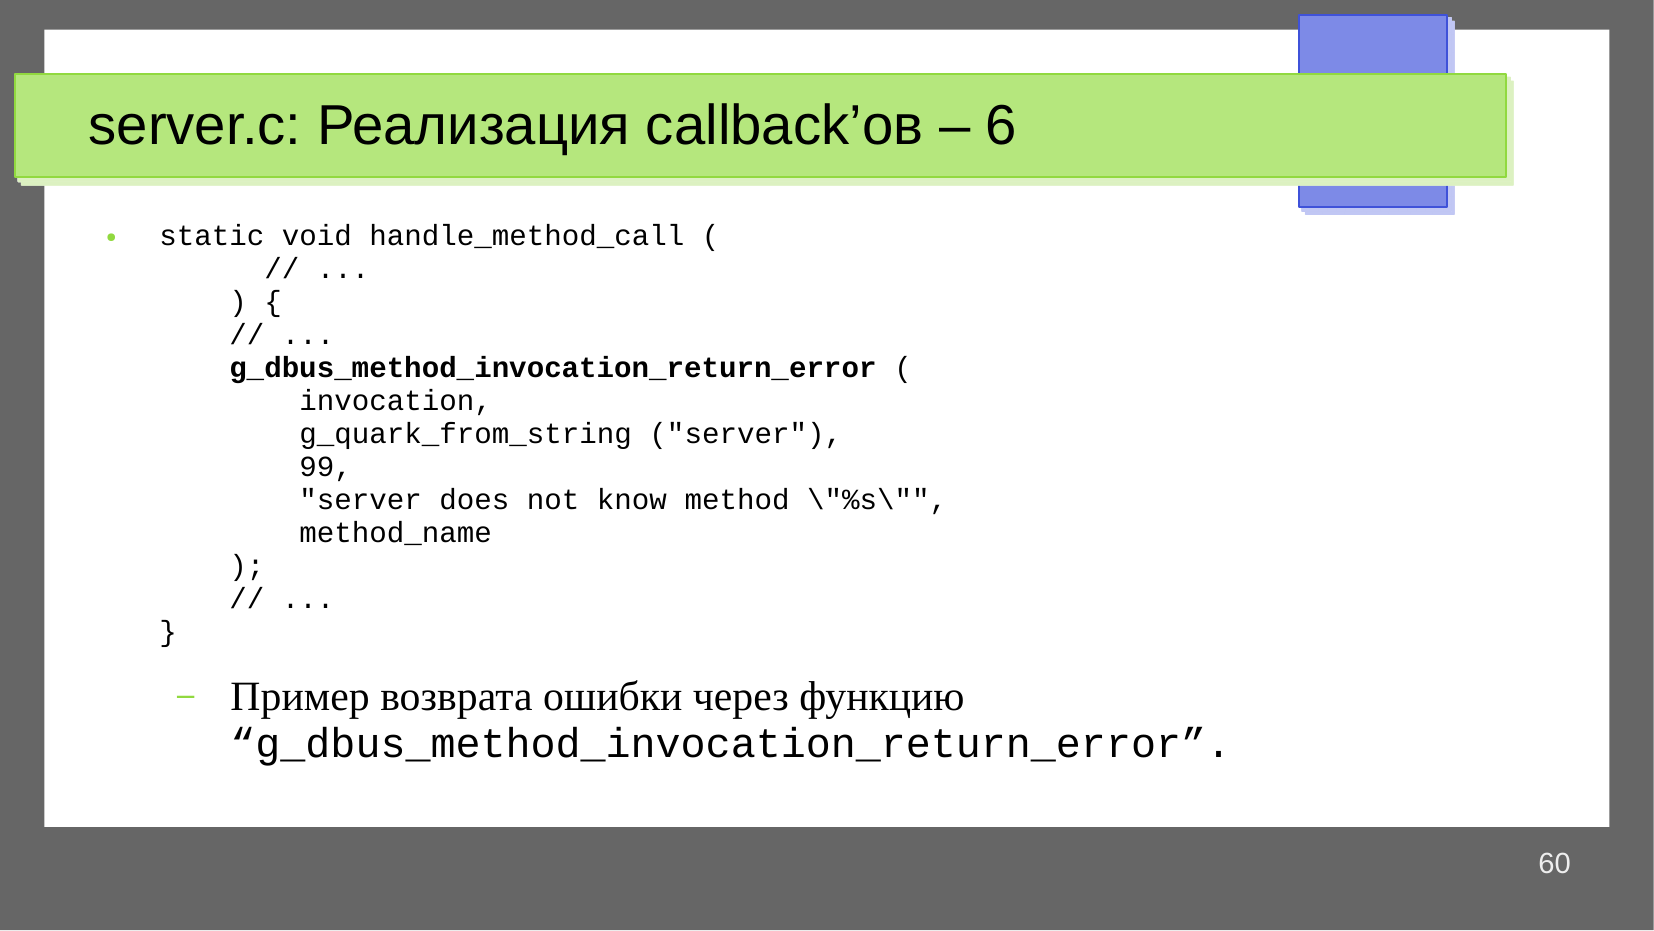

# server.c: Реализация callback’ов – 6
static void handle_method_call (
 // ...
 ) {
 // ...
 g_dbus_method_invocation_return_error (
 invocation,
 g_quark_from_string ("server"),
 99,
 "server does not know method \"%s\"",
 method_name
 );
 // ...
}
Пример возврата ошибки через функцию “g_dbus_method_invocation_return_error”.
60